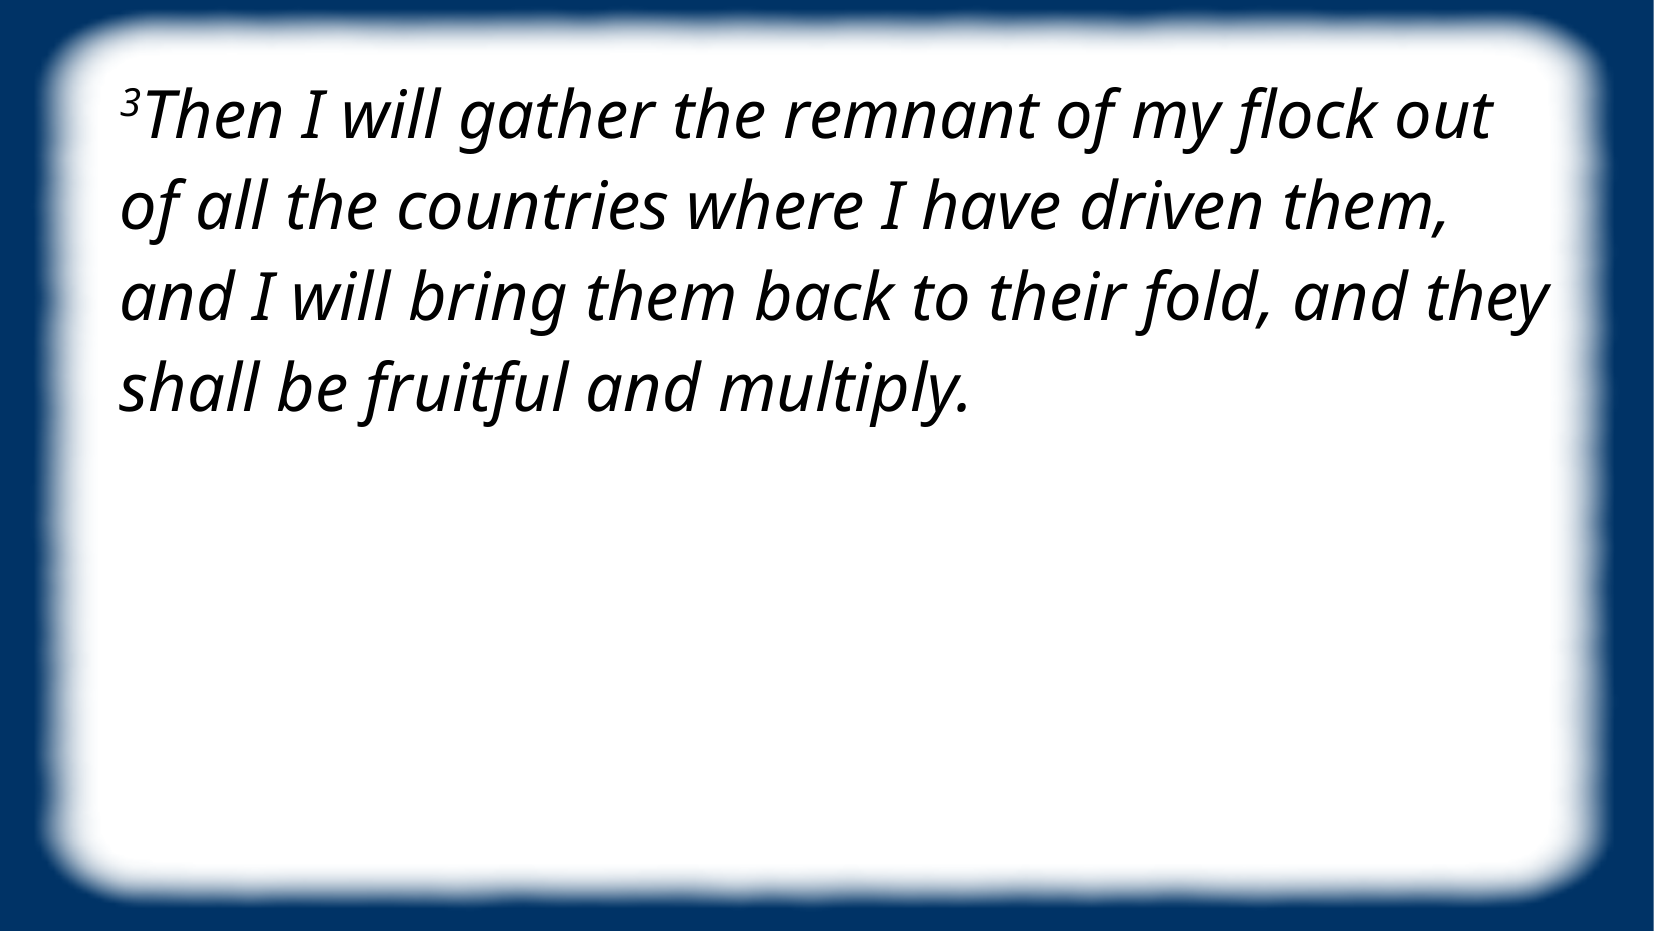

3Then I will gather the remnant of my flock out of all the countries where I have driven them, and I will bring them back to their fold, and they shall be fruitful and multiply.